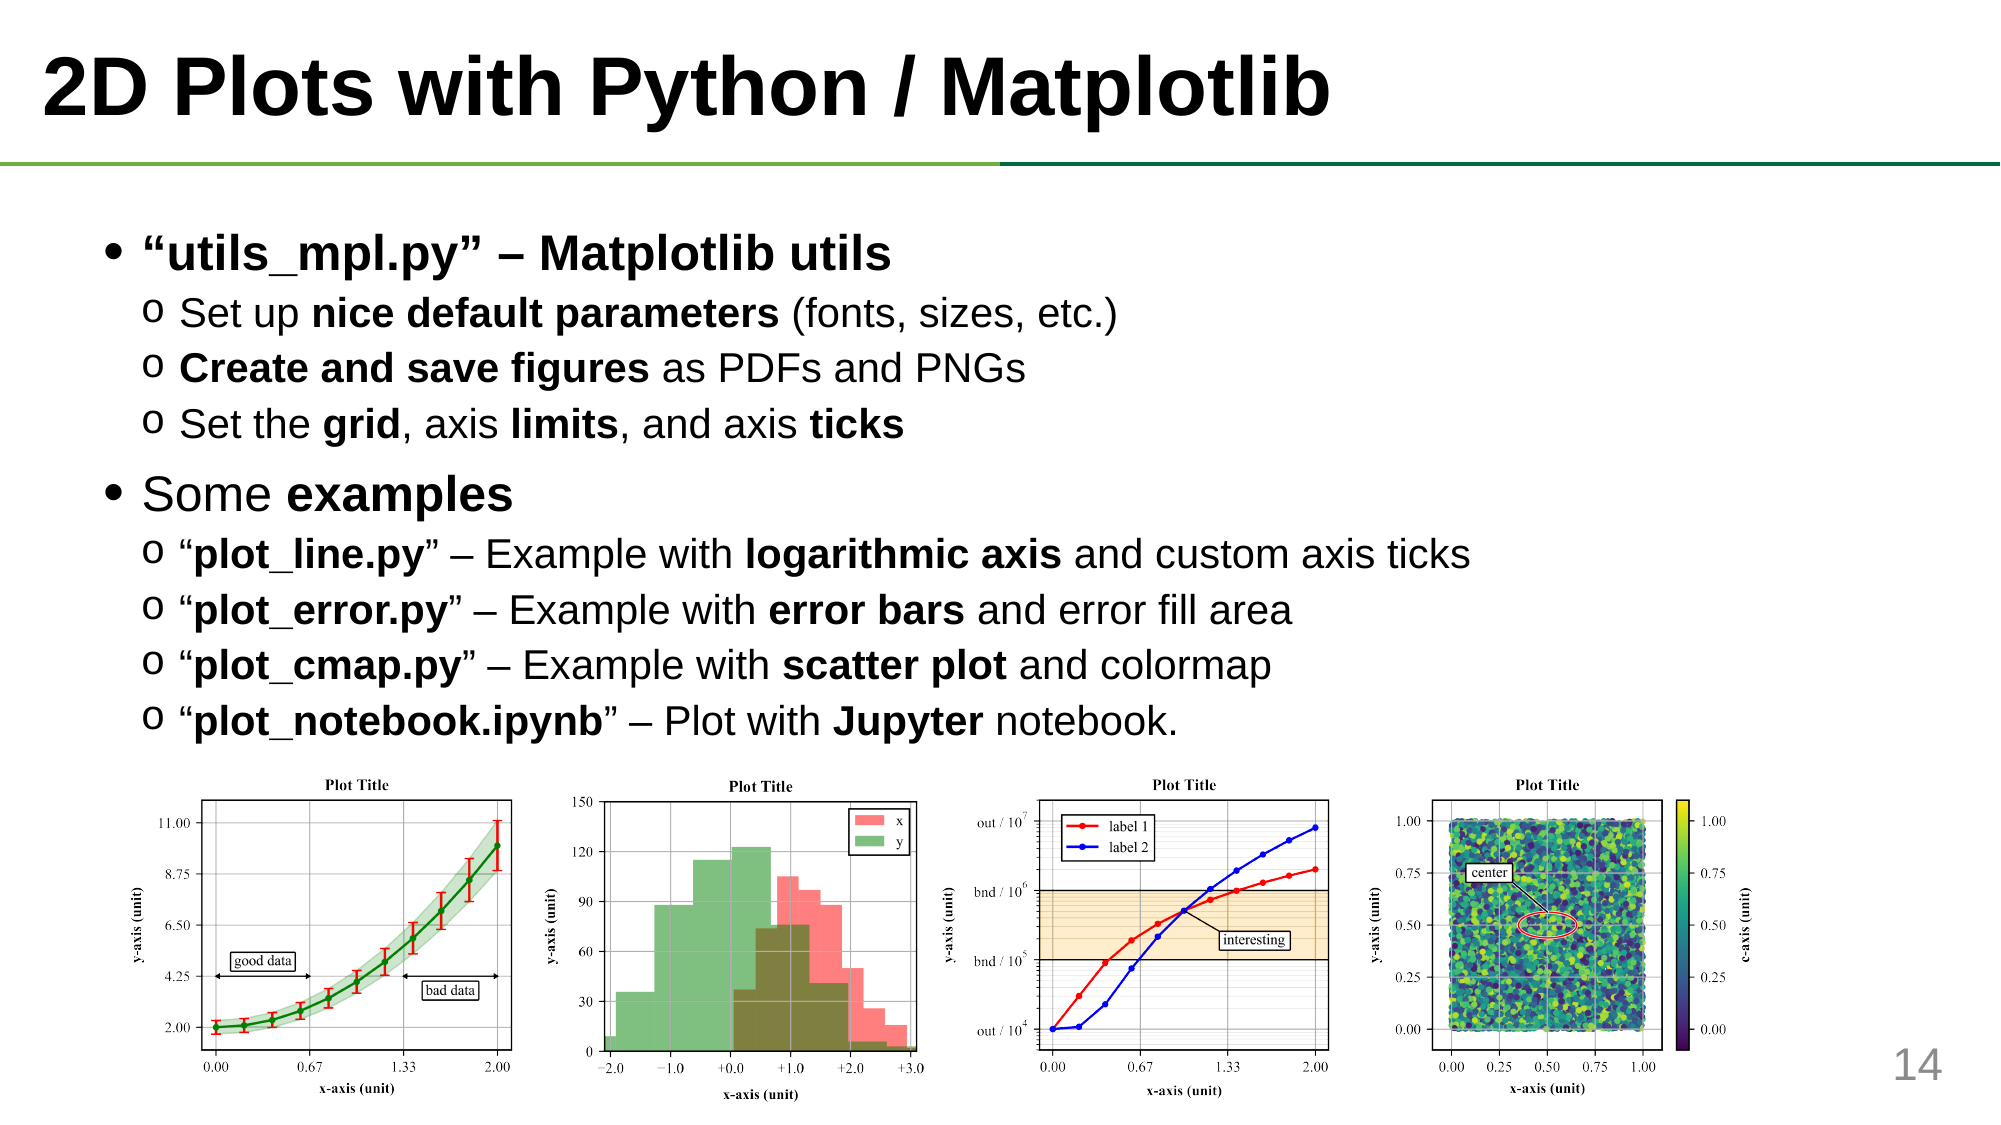

# 2D Plots with Python / Matplotlib
“utils_mpl.py” – Matplotlib utils
Set up nice default parameters (fonts, sizes, etc.)
Create and save figures as PDFs and PNGs
Set the grid, axis limits, and axis ticks
Some examples
“plot_line.py” – Example with logarithmic axis and custom axis ticks
“plot_error.py” – Example with error bars and error fill area
“plot_cmap.py” – Example with scatter plot and colormap
“plot_notebook.ipynb” – Plot with Jupyter notebook.
14